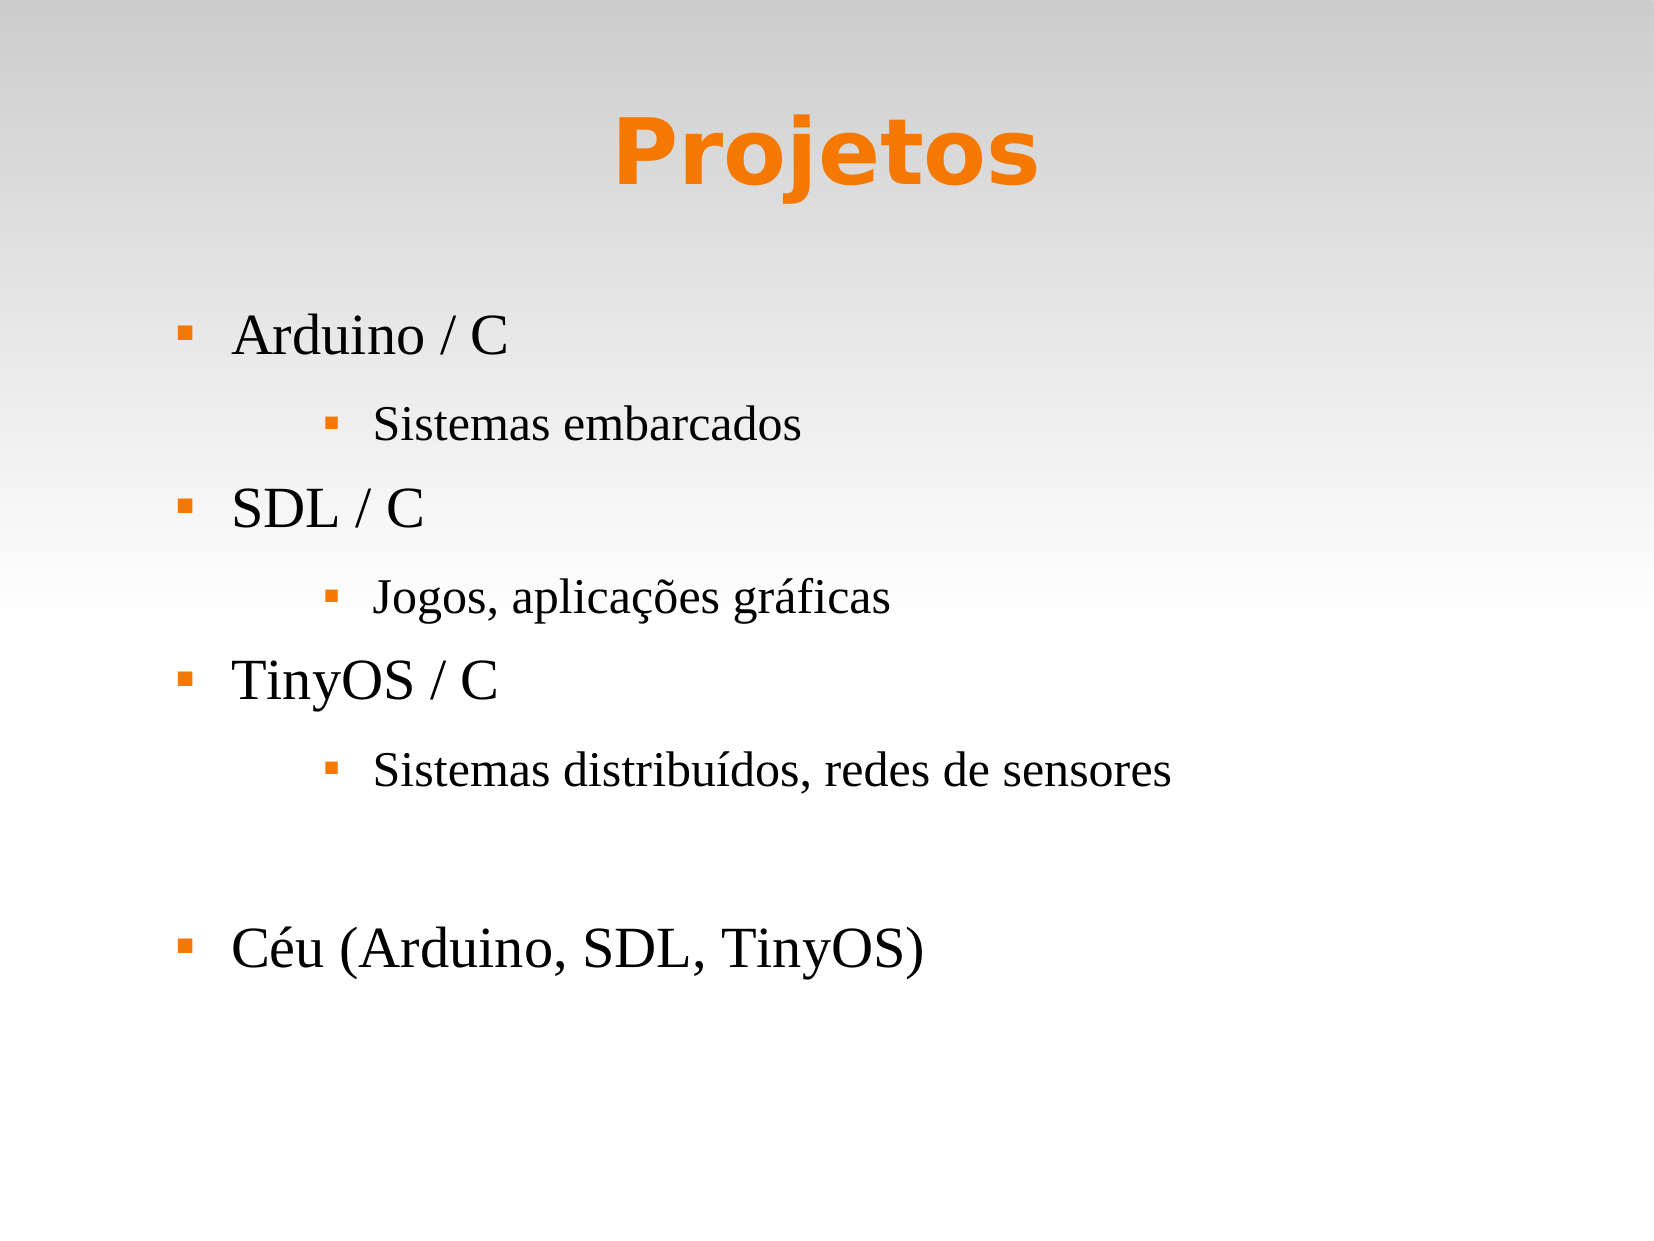

# Projetos
Arduino / C
Sistemas embarcados
SDL / C
Jogos, aplicações gráficas
TinyOS / C
Sistemas distribuídos, redes de sensores
Céu (Arduino, SDL, TinyOS)